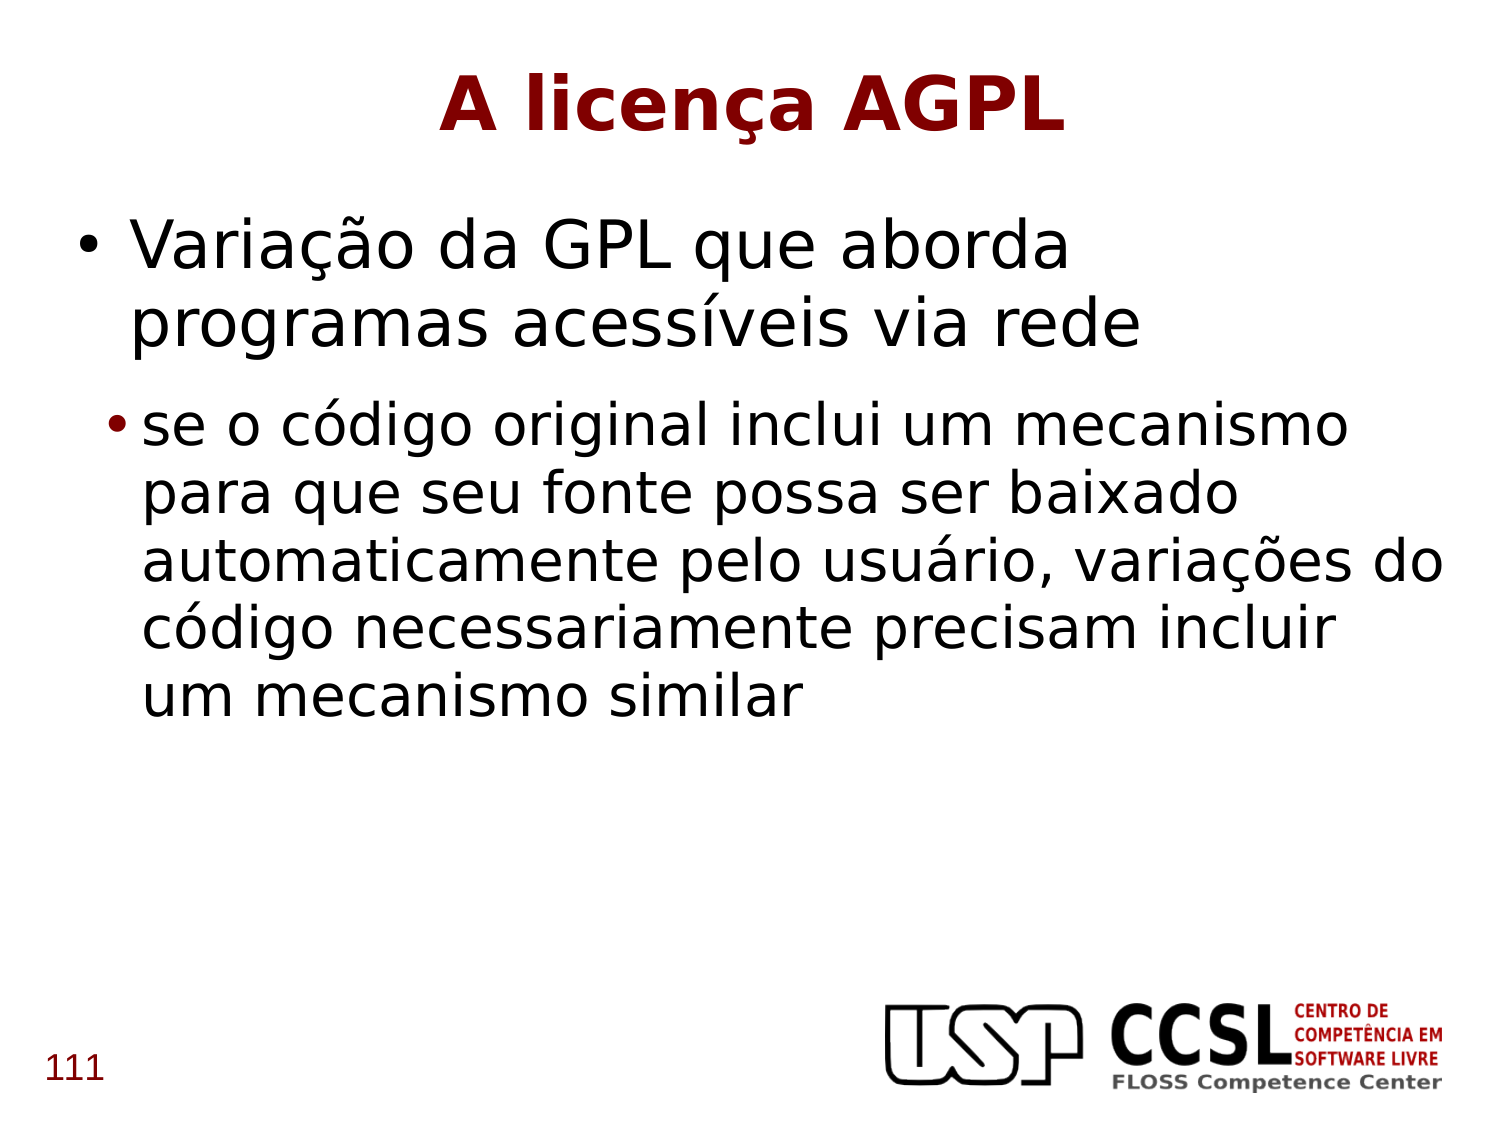

# A licença AGPL
Variação da GPL que aborda programas acessíveis via rede
se o código original inclui um mecanismo para que seu fonte possa ser baixado automaticamente pelo usuário, variações do código necessariamente precisam incluir um mecanismo similar